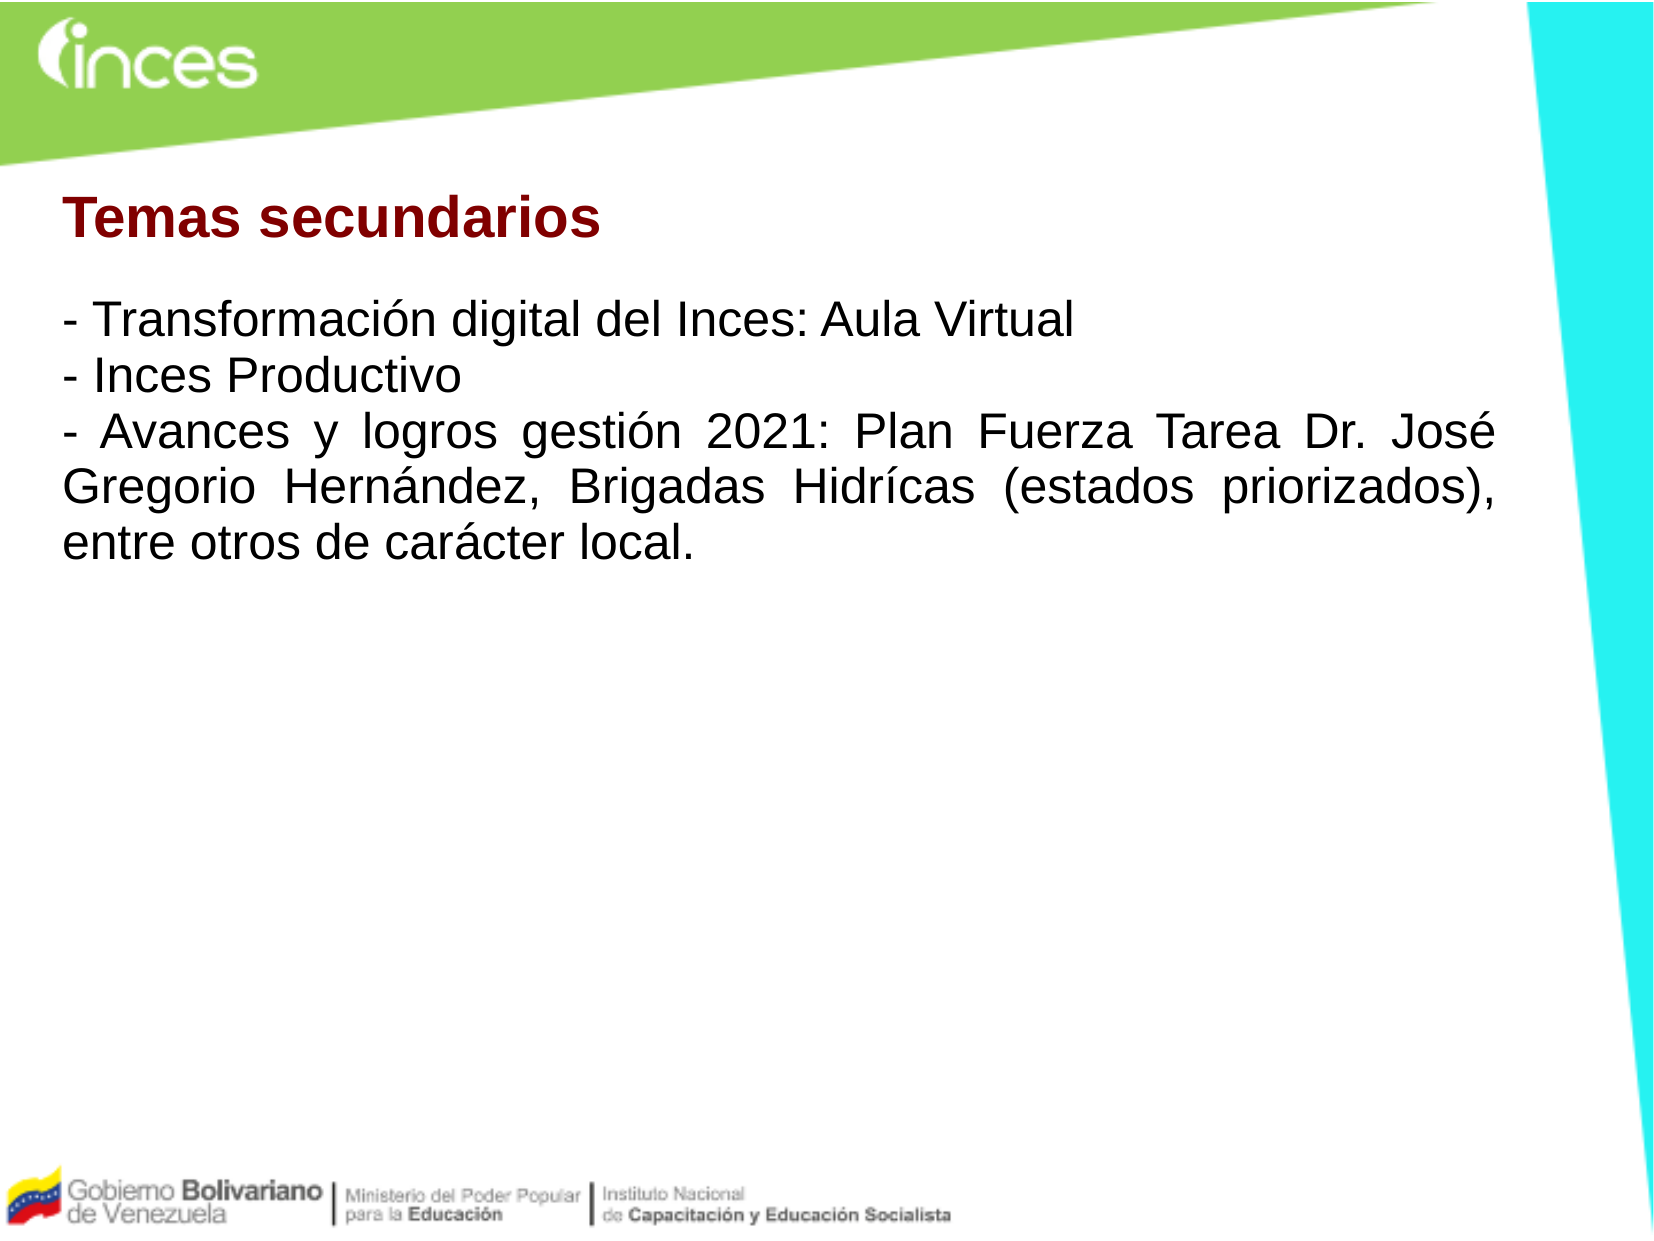

Temas secundarios
- Transformación digital del Inces: Aula Virtual
- Inces Productivo
- Avances y logros gestión 2021: Plan Fuerza Tarea Dr. José Gregorio Hernández, Brigadas Hidrícas (estados priorizados), entre otros de carácter local.